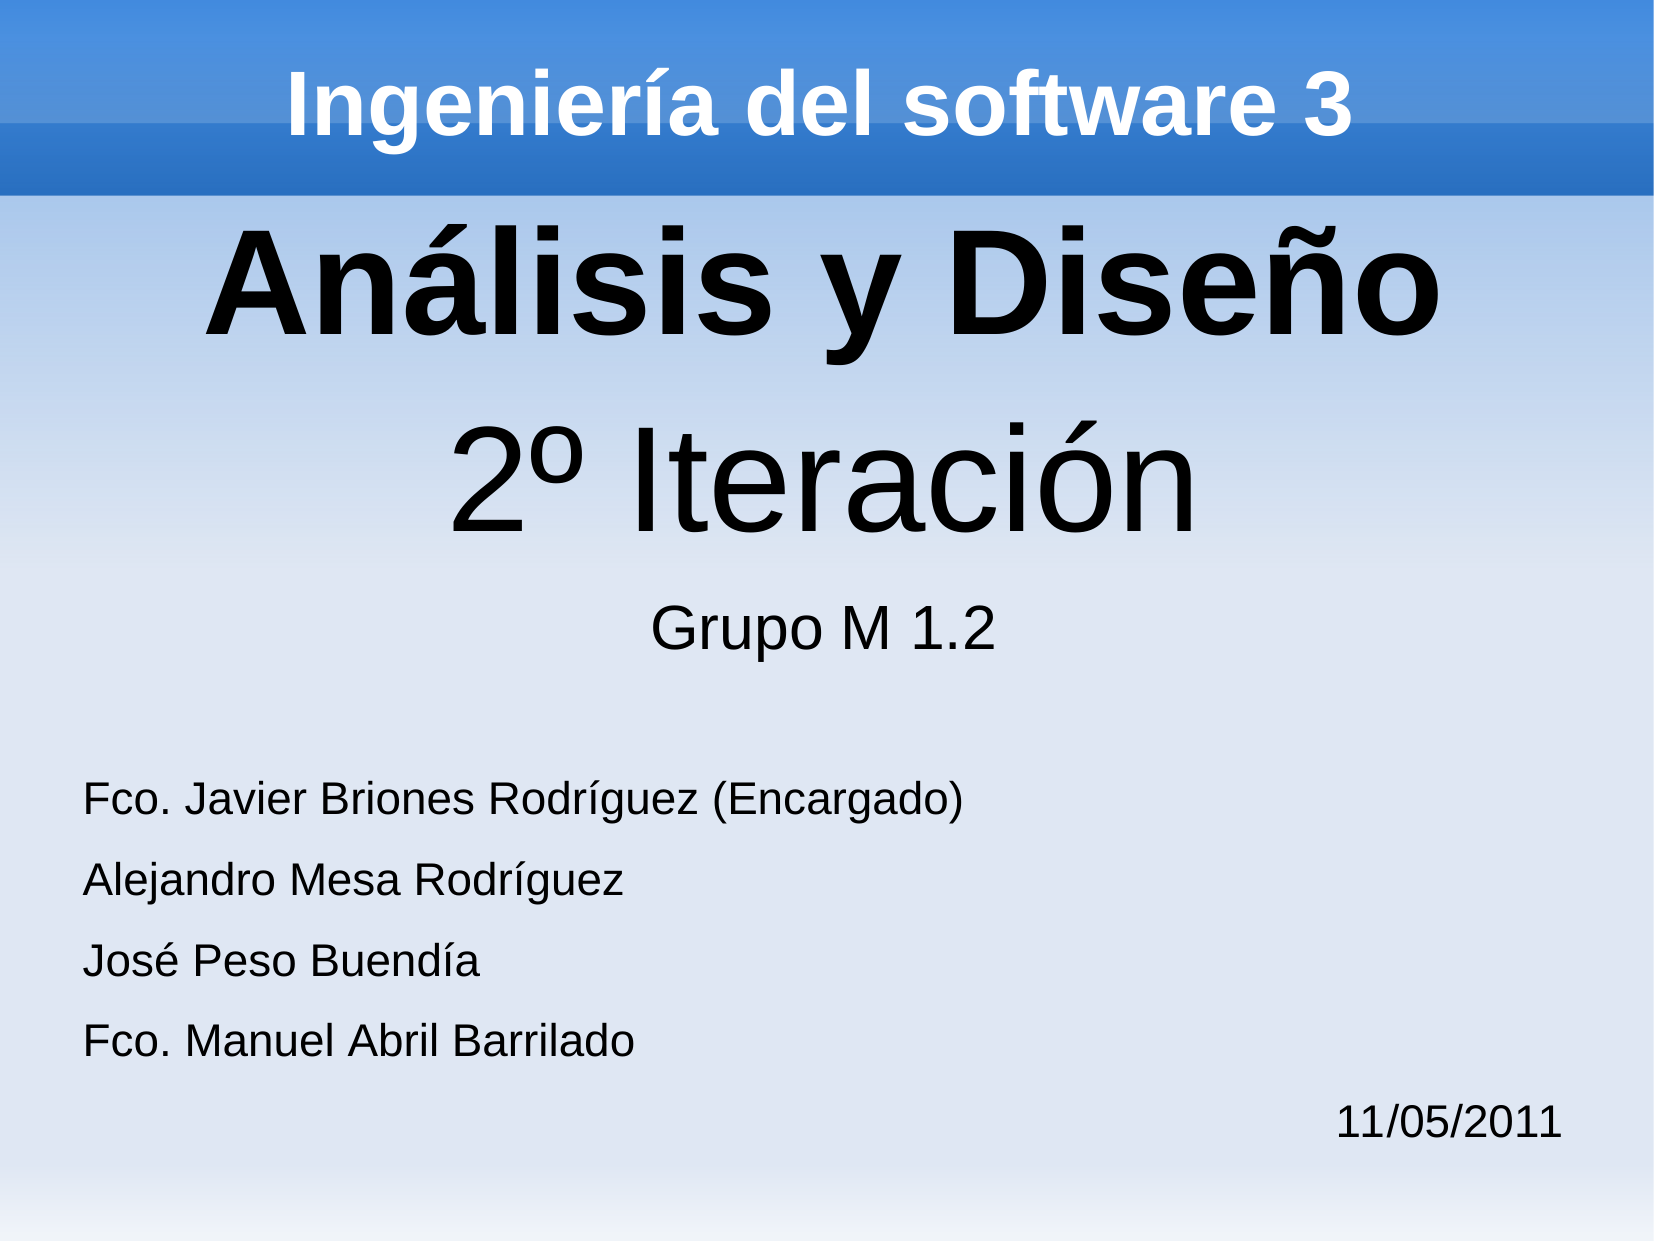

# Ingeniería del software 3
Análisis y Diseño
2º Iteración
Grupo M 1.2
Fco. Javier Briones Rodríguez (Encargado)
Alejandro Mesa Rodríguez
José Peso Buendía
Fco. Manuel Abril Barrilado
11/05/2011